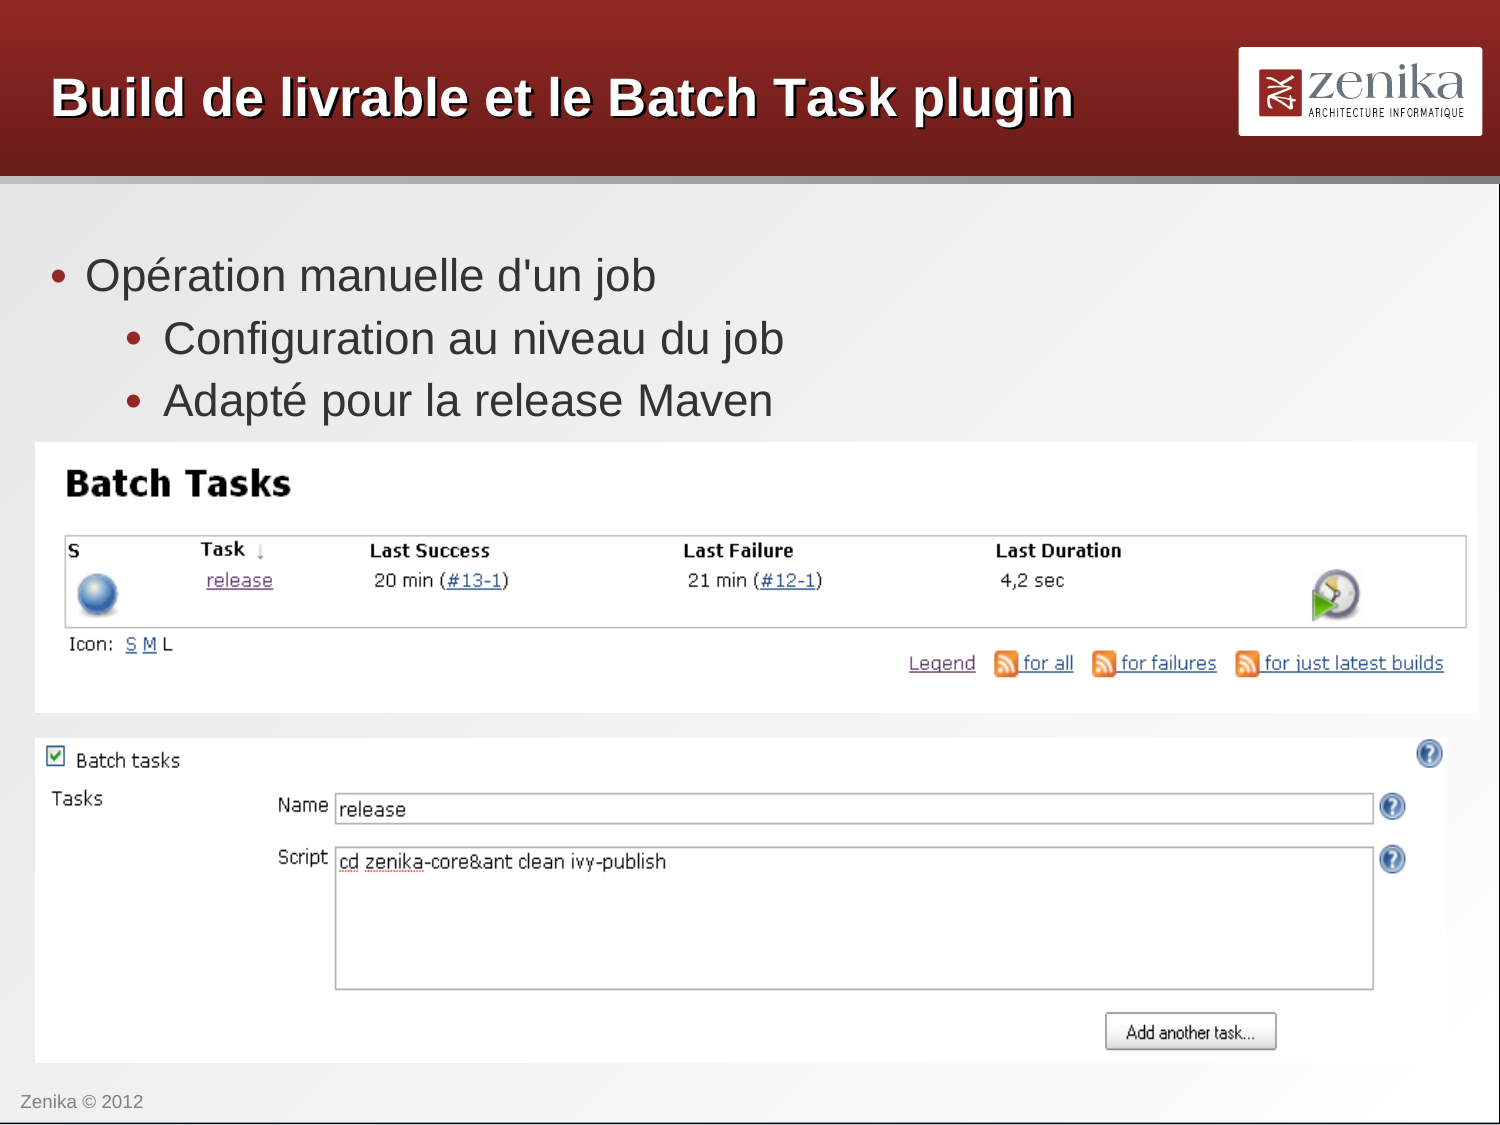

# Build de livrable et le Batch Task plugin
Opération manuelle d'un job
Configuration au niveau du job
Adapté pour la release Maven